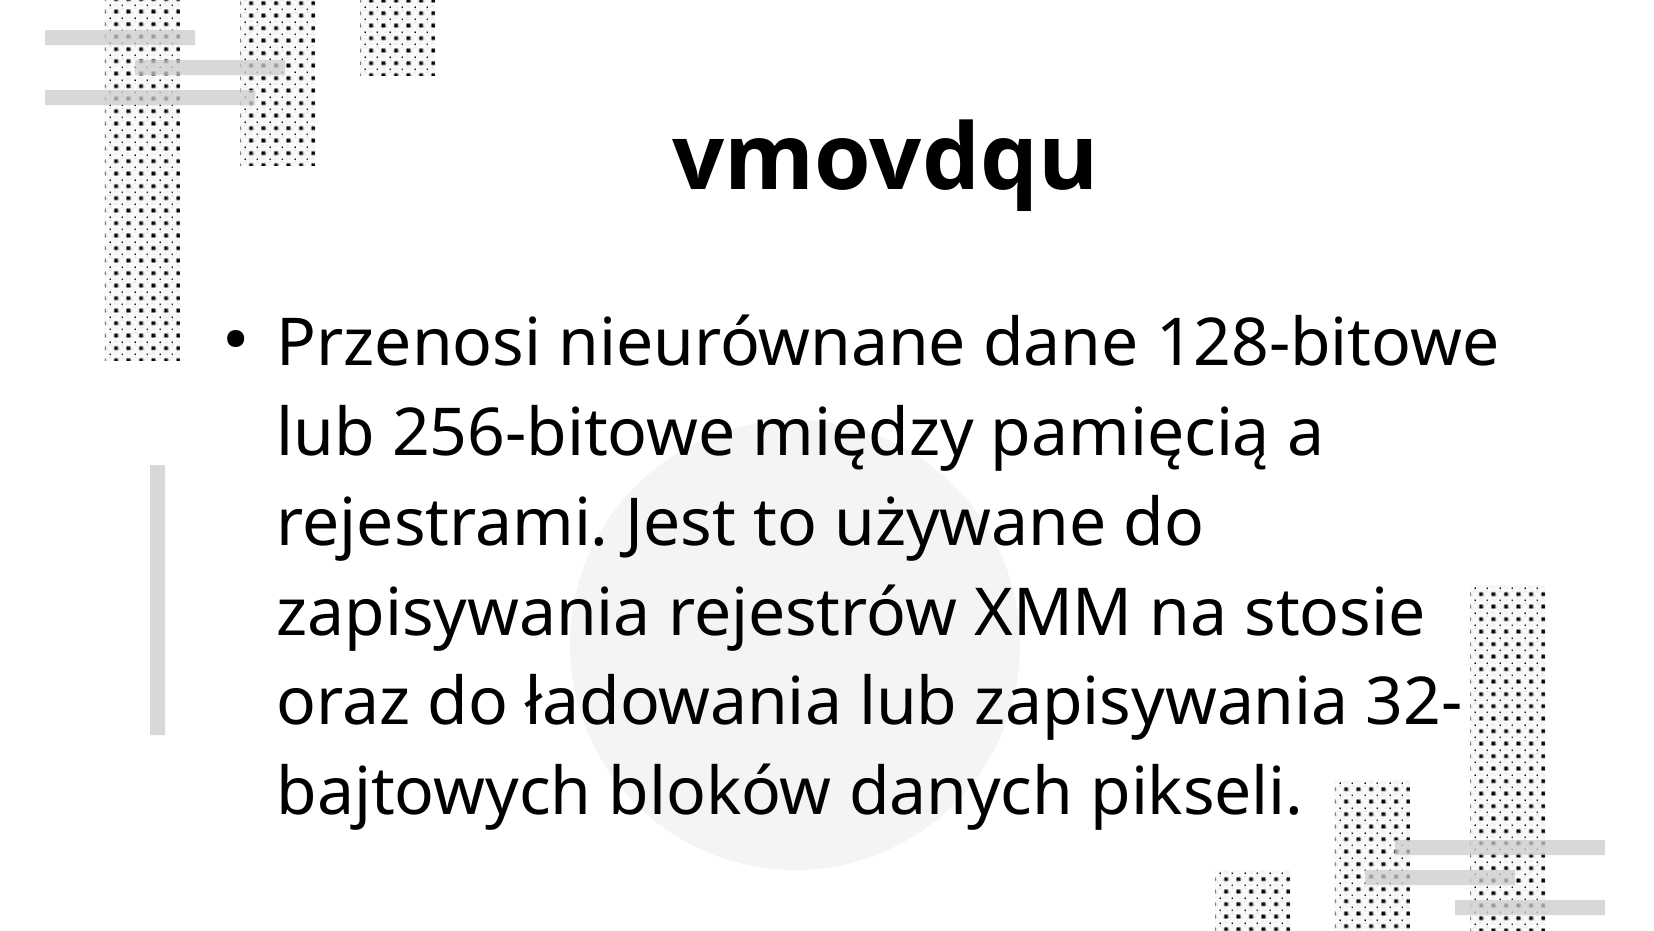

# vmovdqu
Przenosi nieurównane dane 128-bitowe lub 256-bitowe między pamięcią a rejestrami. Jest to używane do zapisywania rejestrów XMM na stosie oraz do ładowania lub zapisywania 32-bajtowych bloków danych pikseli.